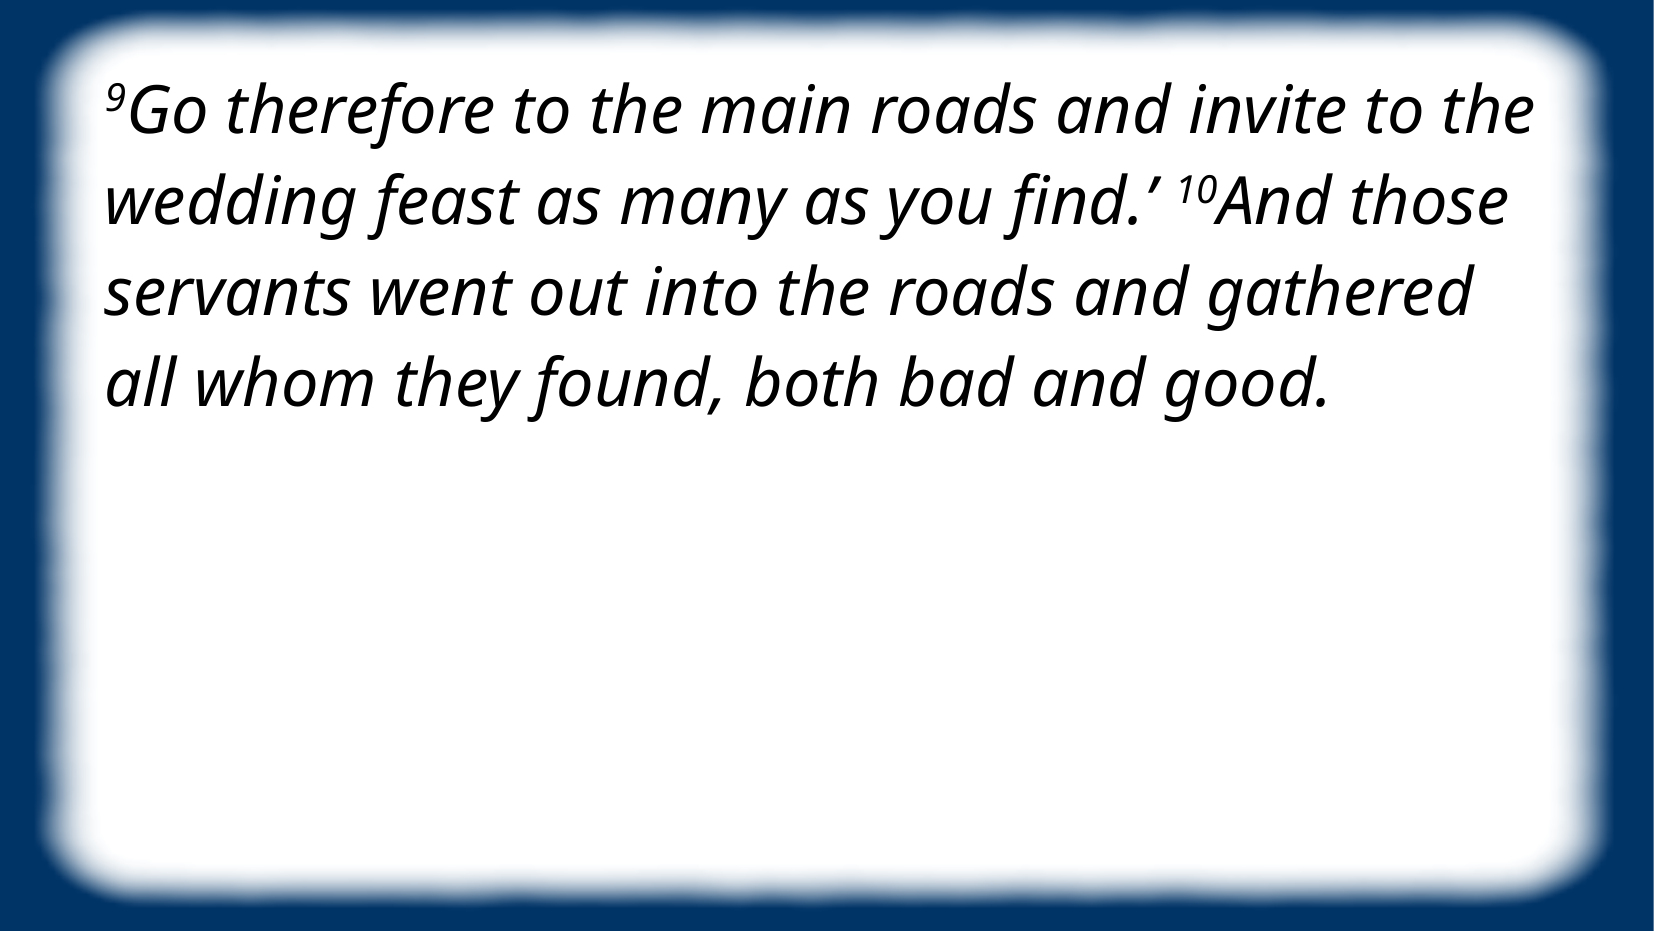

9Go therefore to the main roads and invite to the wedding feast as many as you find.’ 10And those servants went out into the roads and gathered all whom they found, both bad and good.